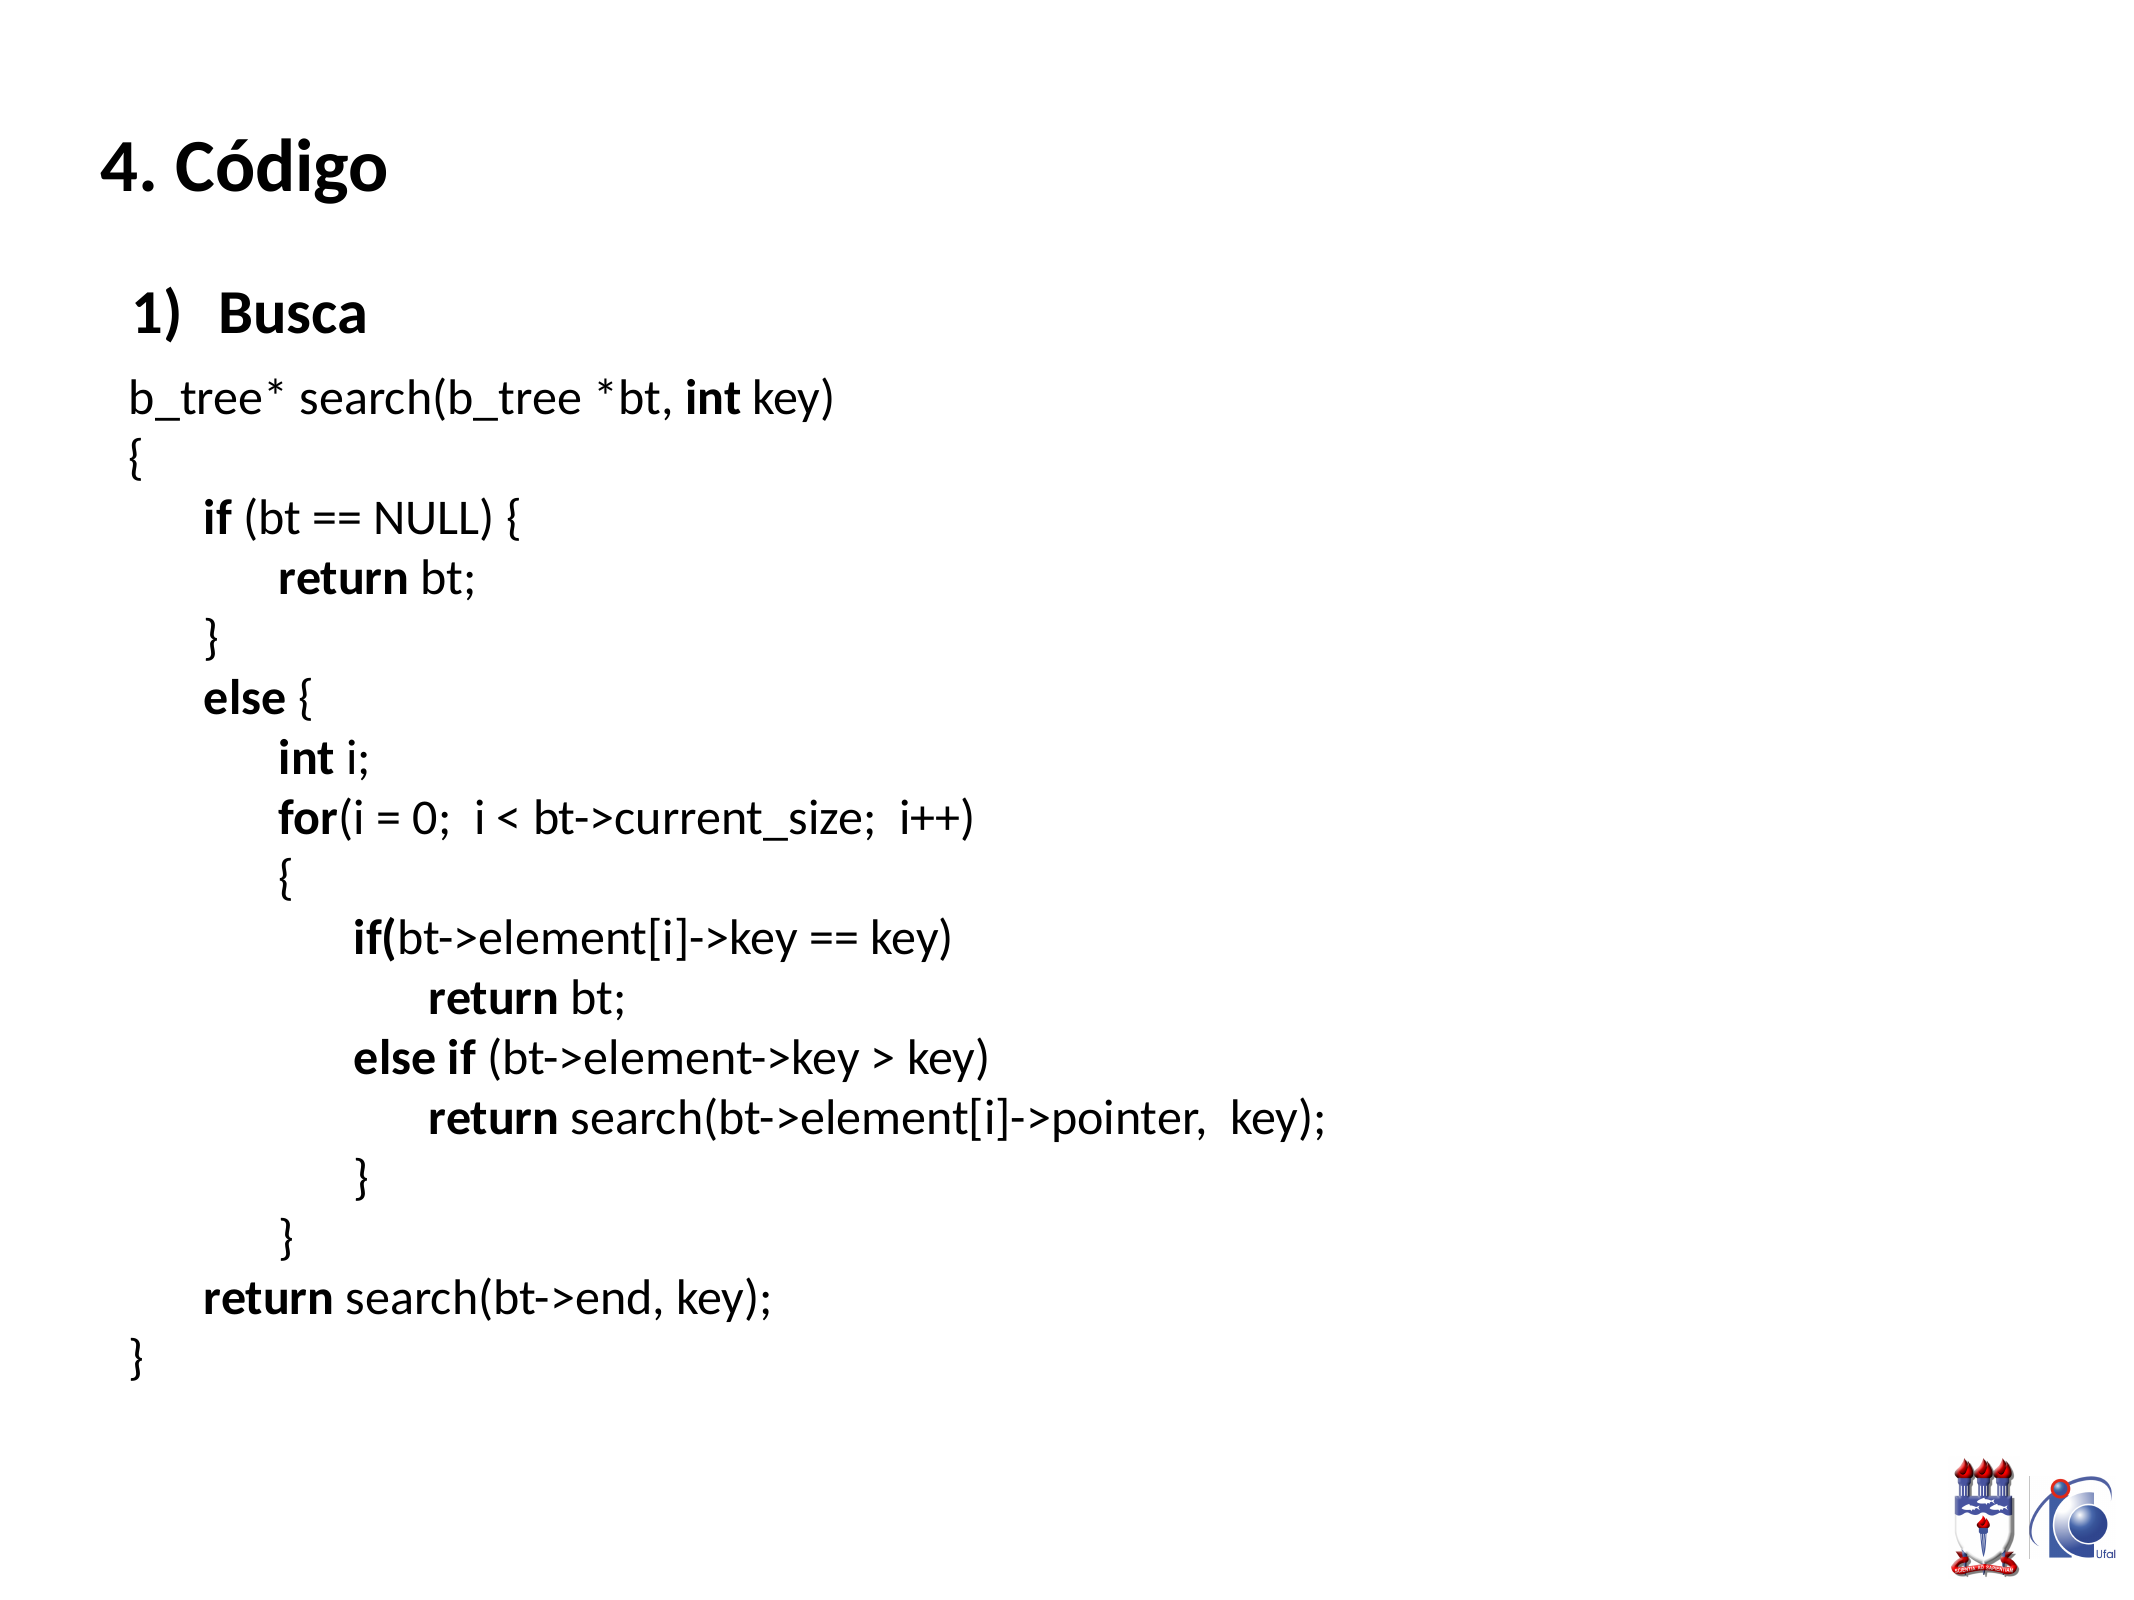

# 4. Código
 Busca
b_tree* search(b_tree *bt, int key)
{
	if (bt == NULL) {
		return bt;
	}
	else {
		int i;
		for(i = 0; i < bt->current_size; i++)
		{
			if(bt->element[i]->key == key)
				return bt;
			else if (bt->element->key > key)
				return search(bt->element[i]->pointer, key);
			}
		}
	return search(bt->end, key);
}